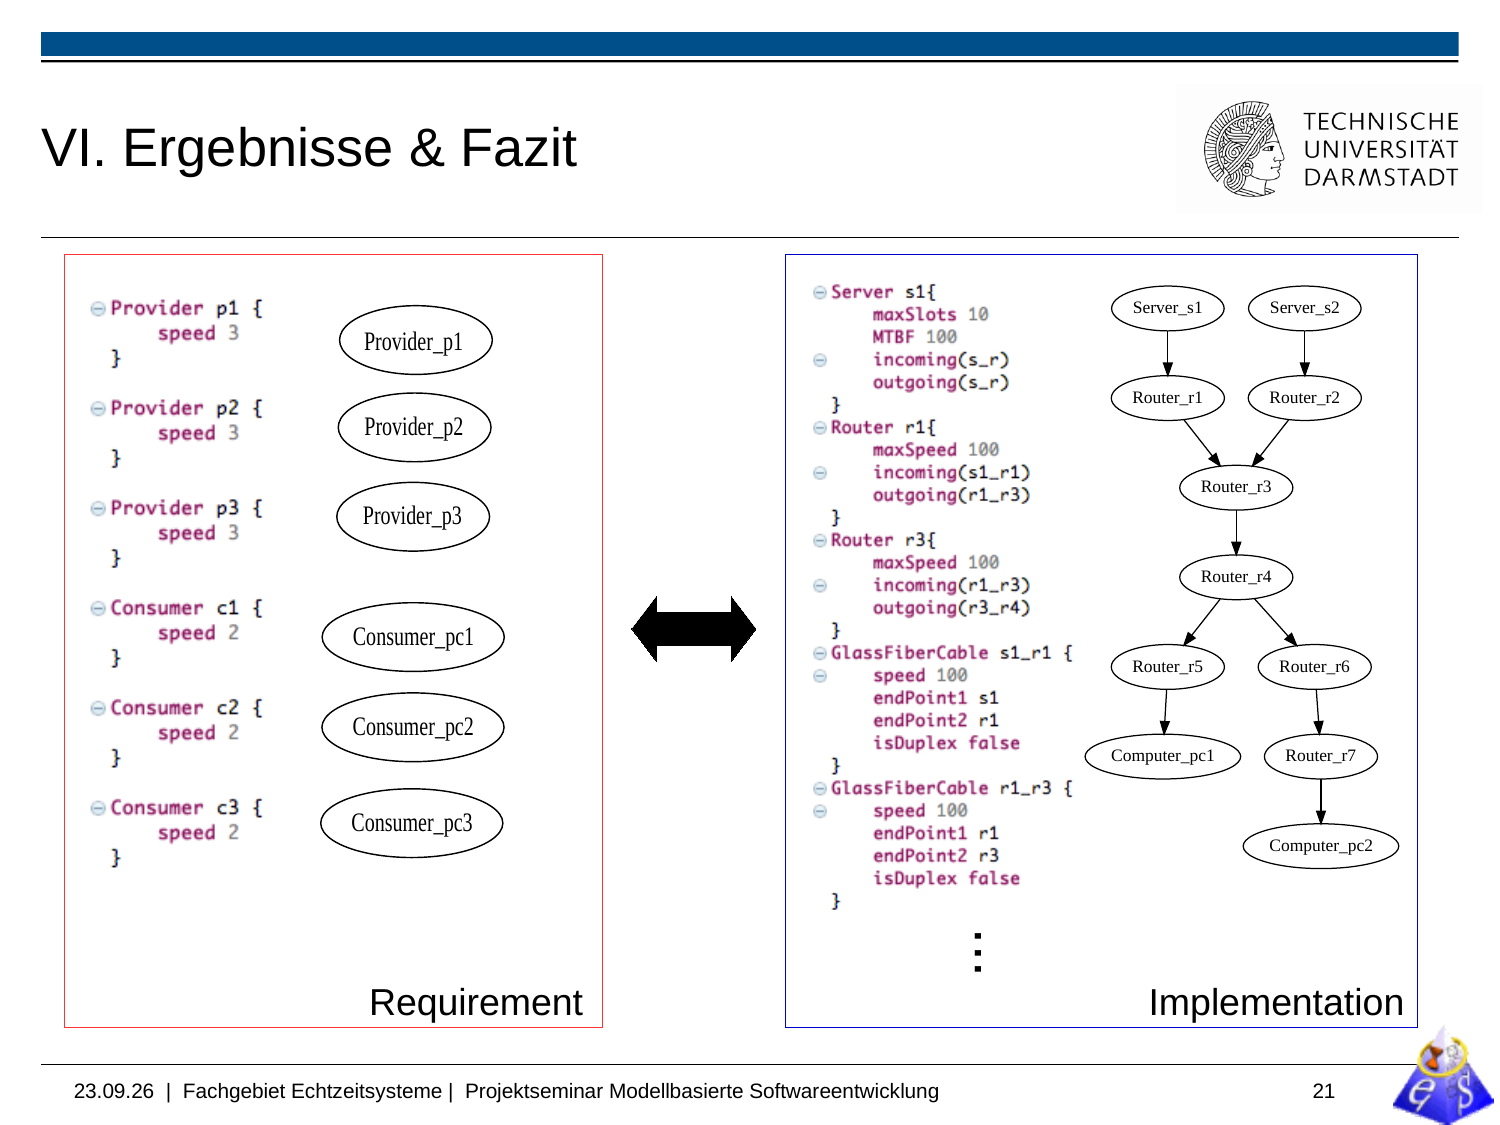

# VI. Ergebnisse & Fazit
...
Requirement
Implementation